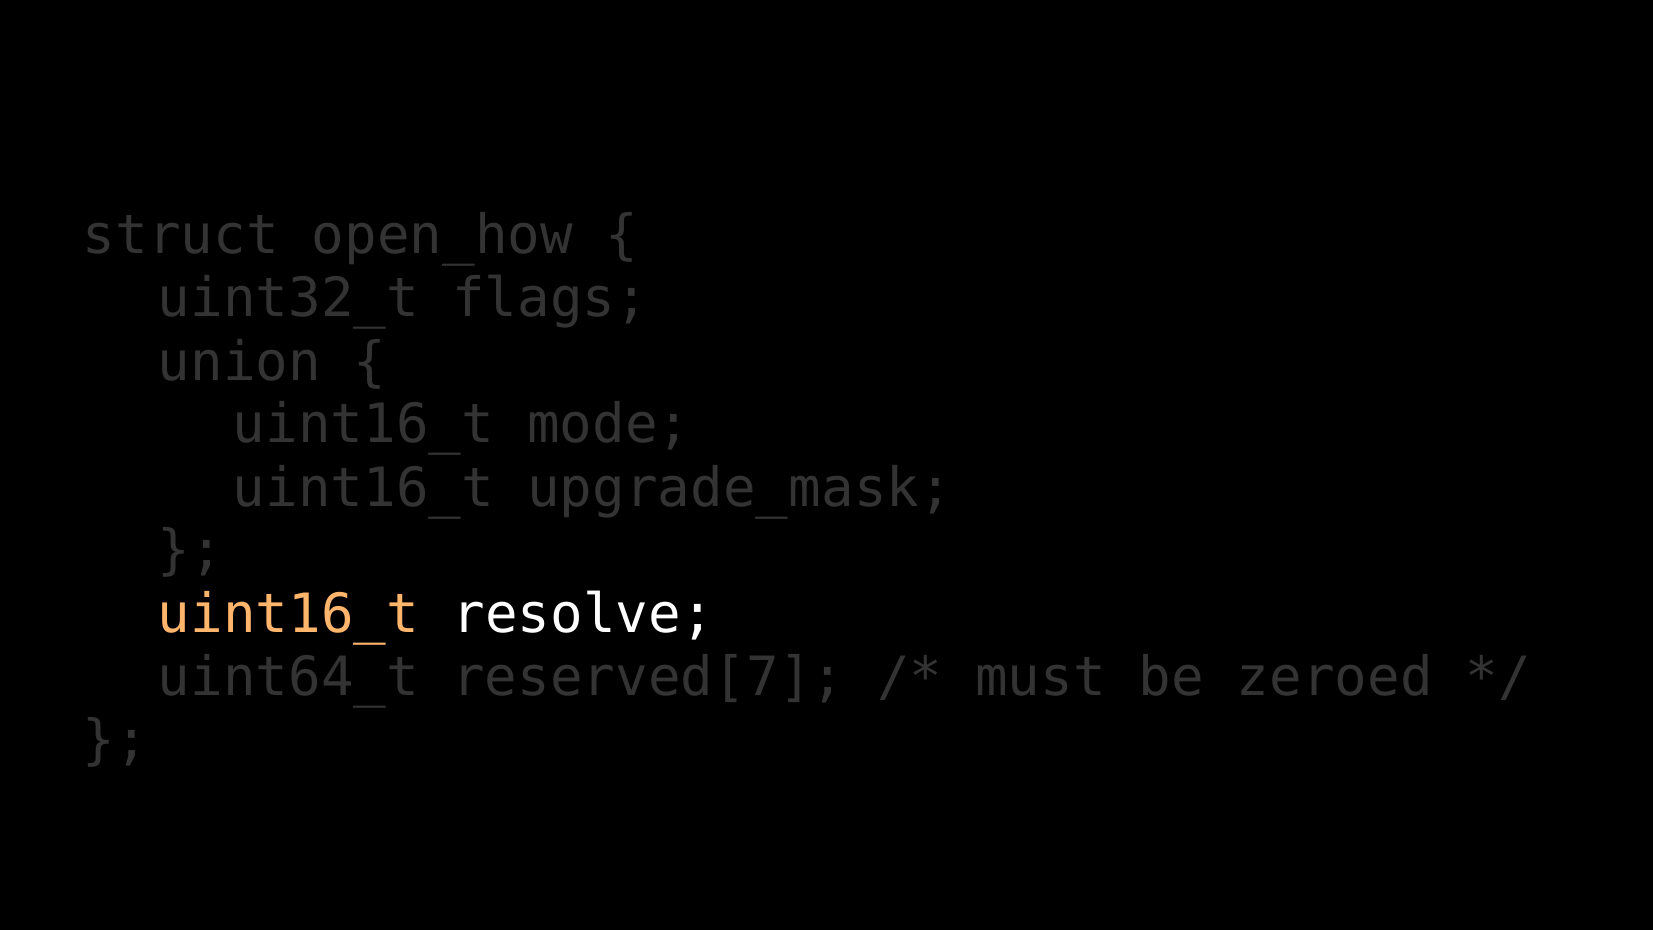

struct open_how {
	uint32_t flags;
	union {
		uint16_t mode;
		uint16_t upgrade_mask;
	};
	uint16_t resolve;
	uint64_t reserved[7]; /* must be zeroed */
};